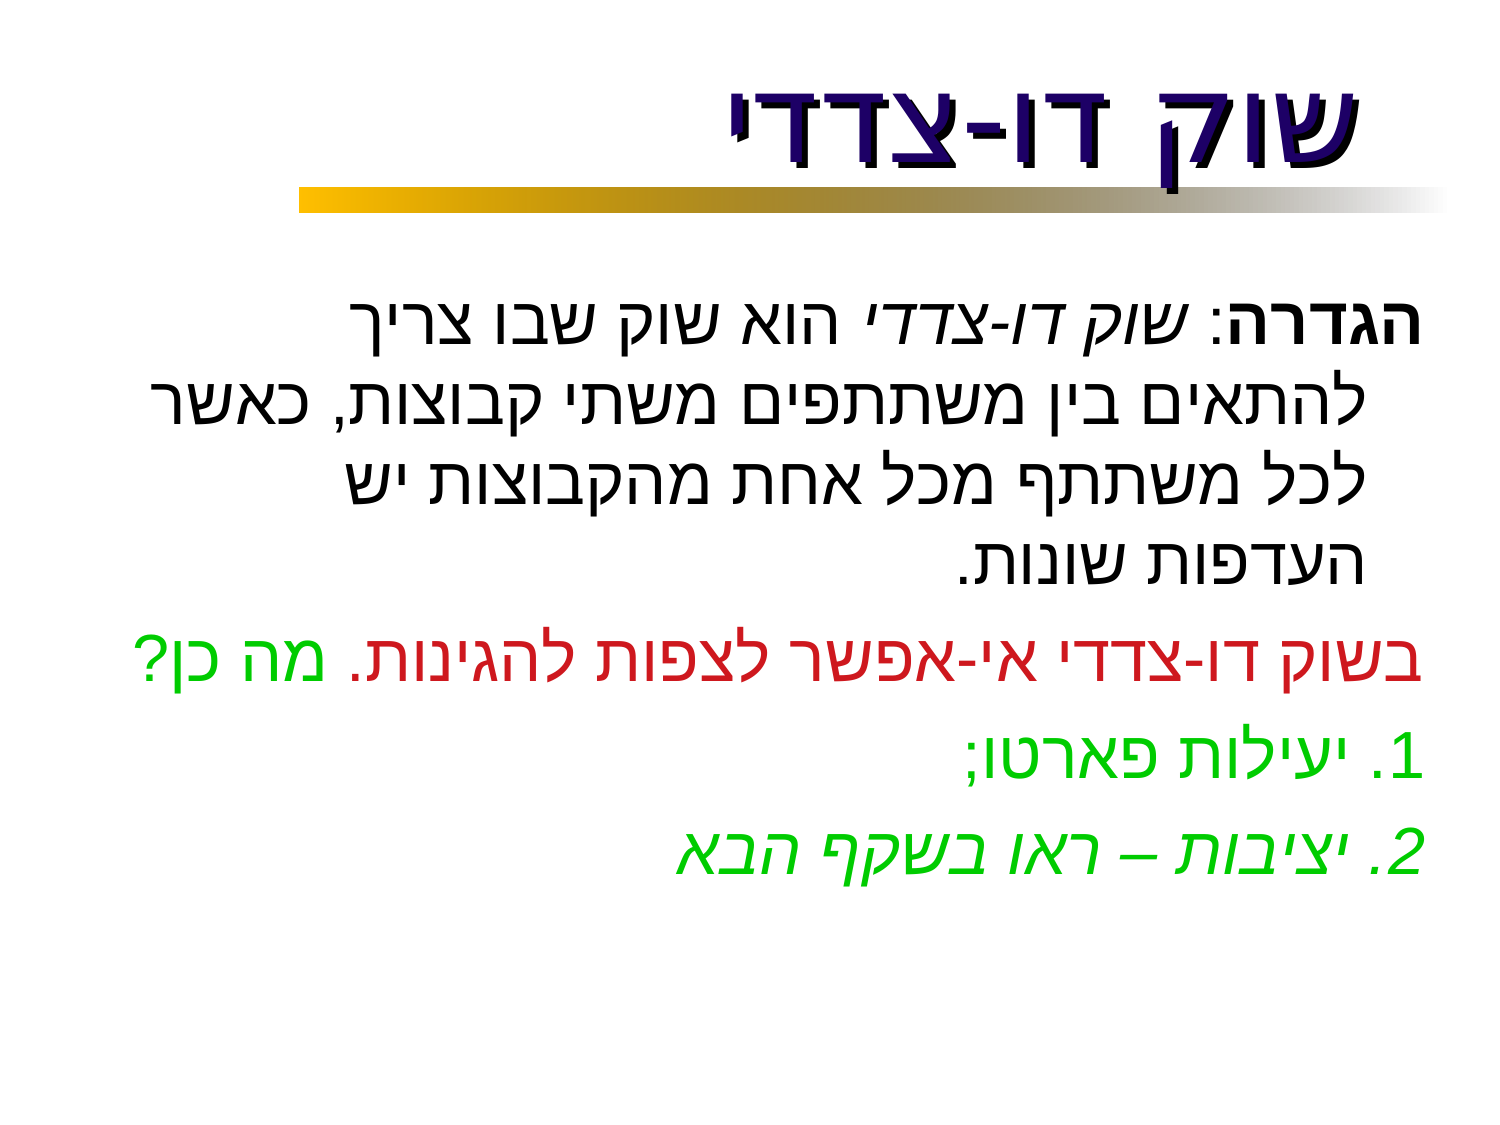

# שוק דו-צדדי
הגדרה: שוק דו-צדדי הוא שוק שבו צריך להתאים בין משתתפים משתי קבוצות, כאשר לכל משתתף מכל אחת מהקבוצות יש העדפות שונות.
בשוק דו-צדדי אי-אפשר לצפות להגינות. מה כן?
1. יעילות פארטו;
2. יציבות – ראו בשקף הבא